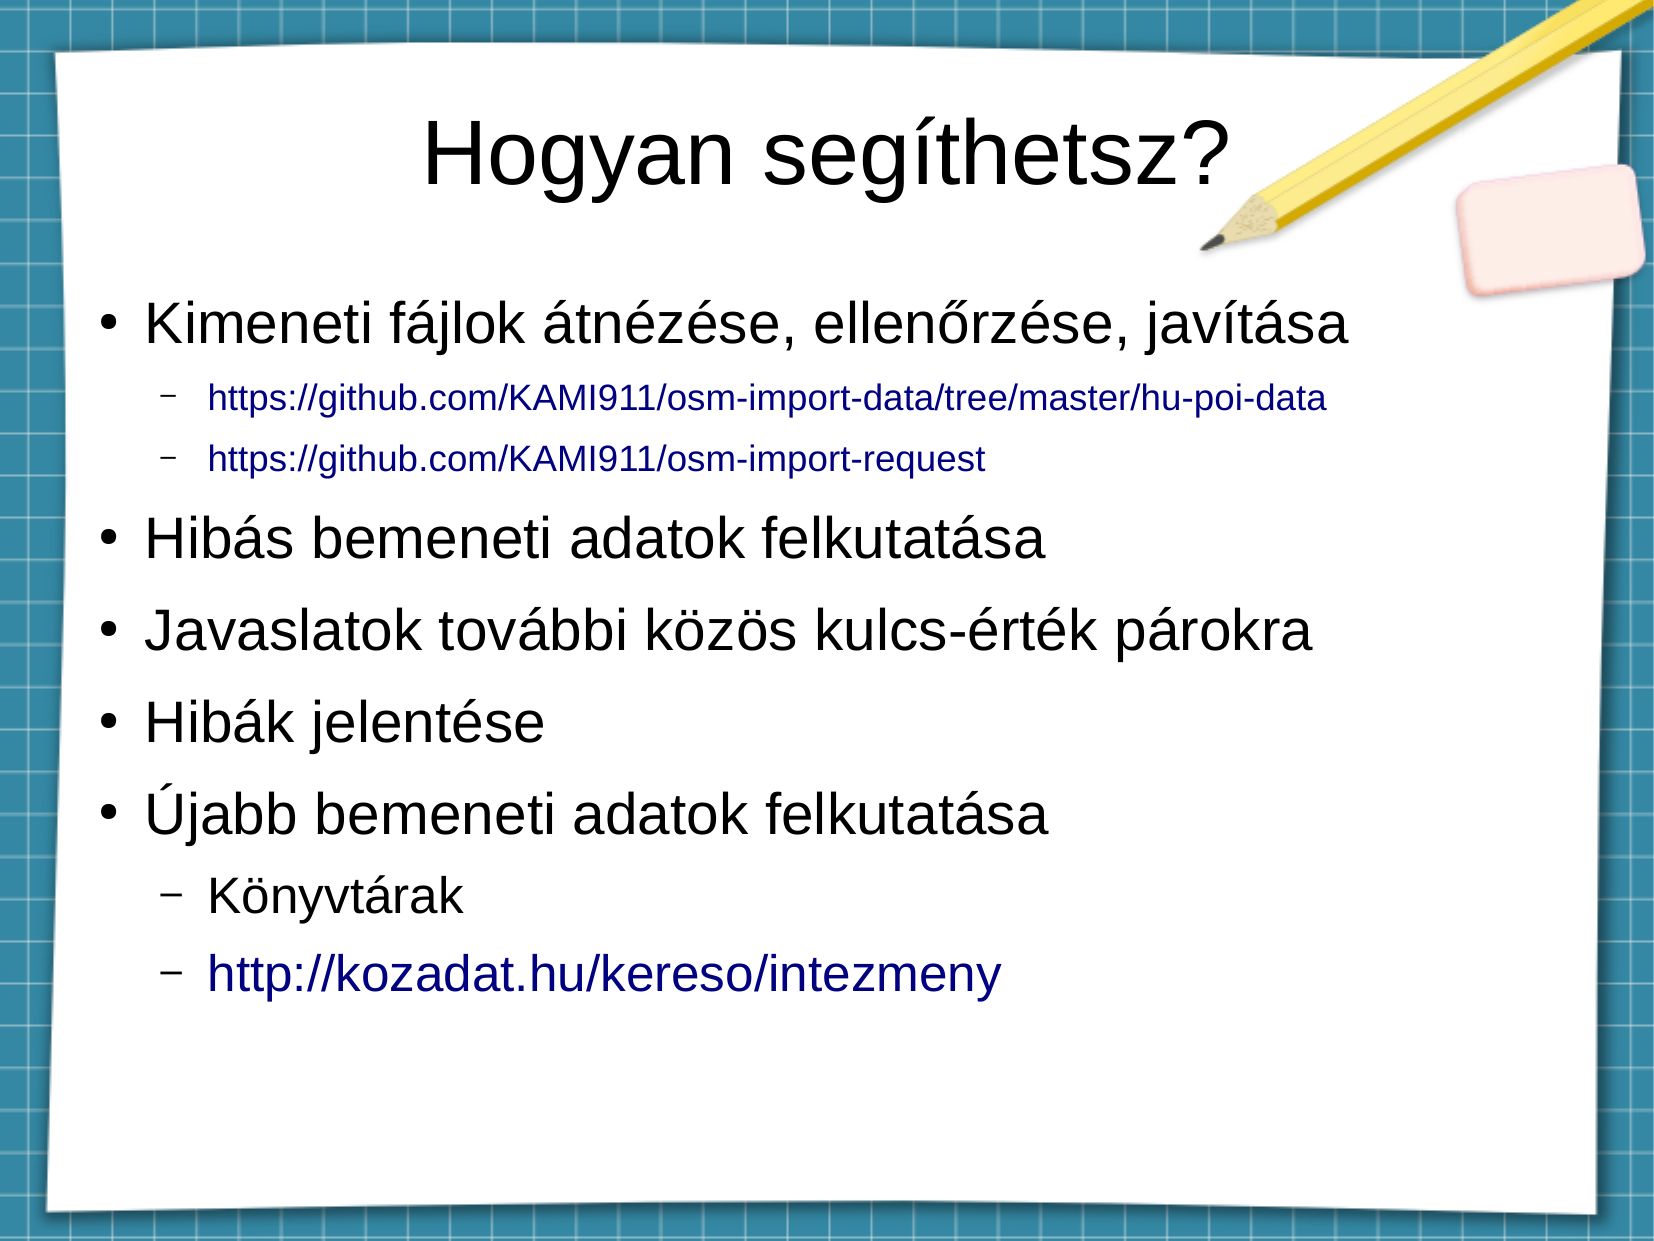

# Hogyan segíthetsz?
Kimeneti fájlok átnézése, ellenőrzése, javítása
https://github.com/KAMI911/osm-import-data/tree/master/hu-poi-data
https://github.com/KAMI911/osm-import-request
Hibás bemeneti adatok felkutatása
Javaslatok további közös kulcs-érték párokra
Hibák jelentése
Újabb bemeneti adatok felkutatása
Könyvtárak
http://kozadat.hu/kereso/intezmeny